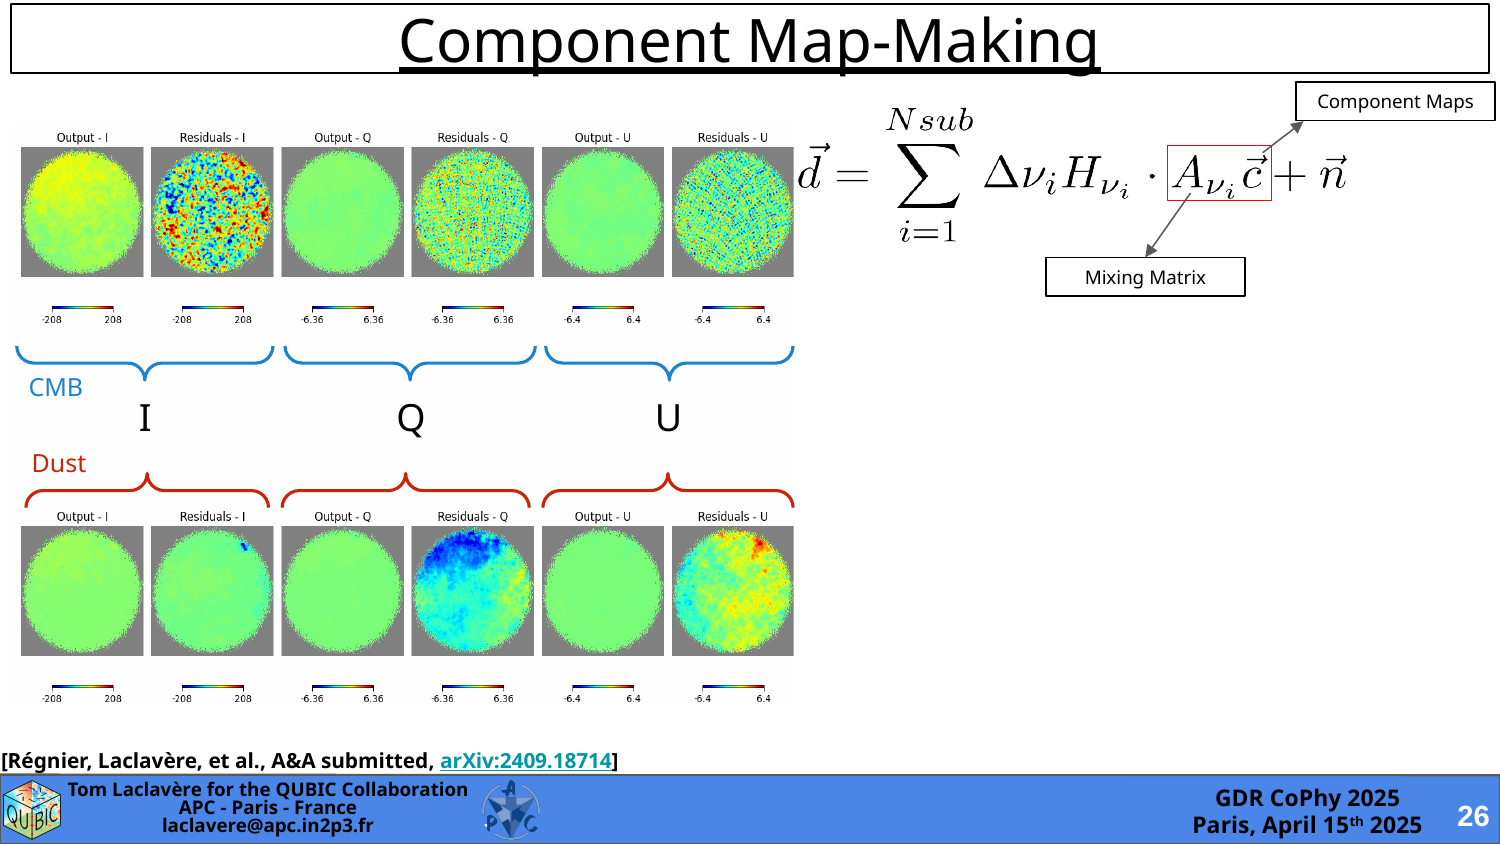

# Component Map-Making
Component Maps
(CO)
(CO)
(CO)
(CO)
Mixing Matrix
CMB
I
Q
U
Dust
[Régnier, Laclavère, et al., A&A submitted, arXiv:2409.18714]